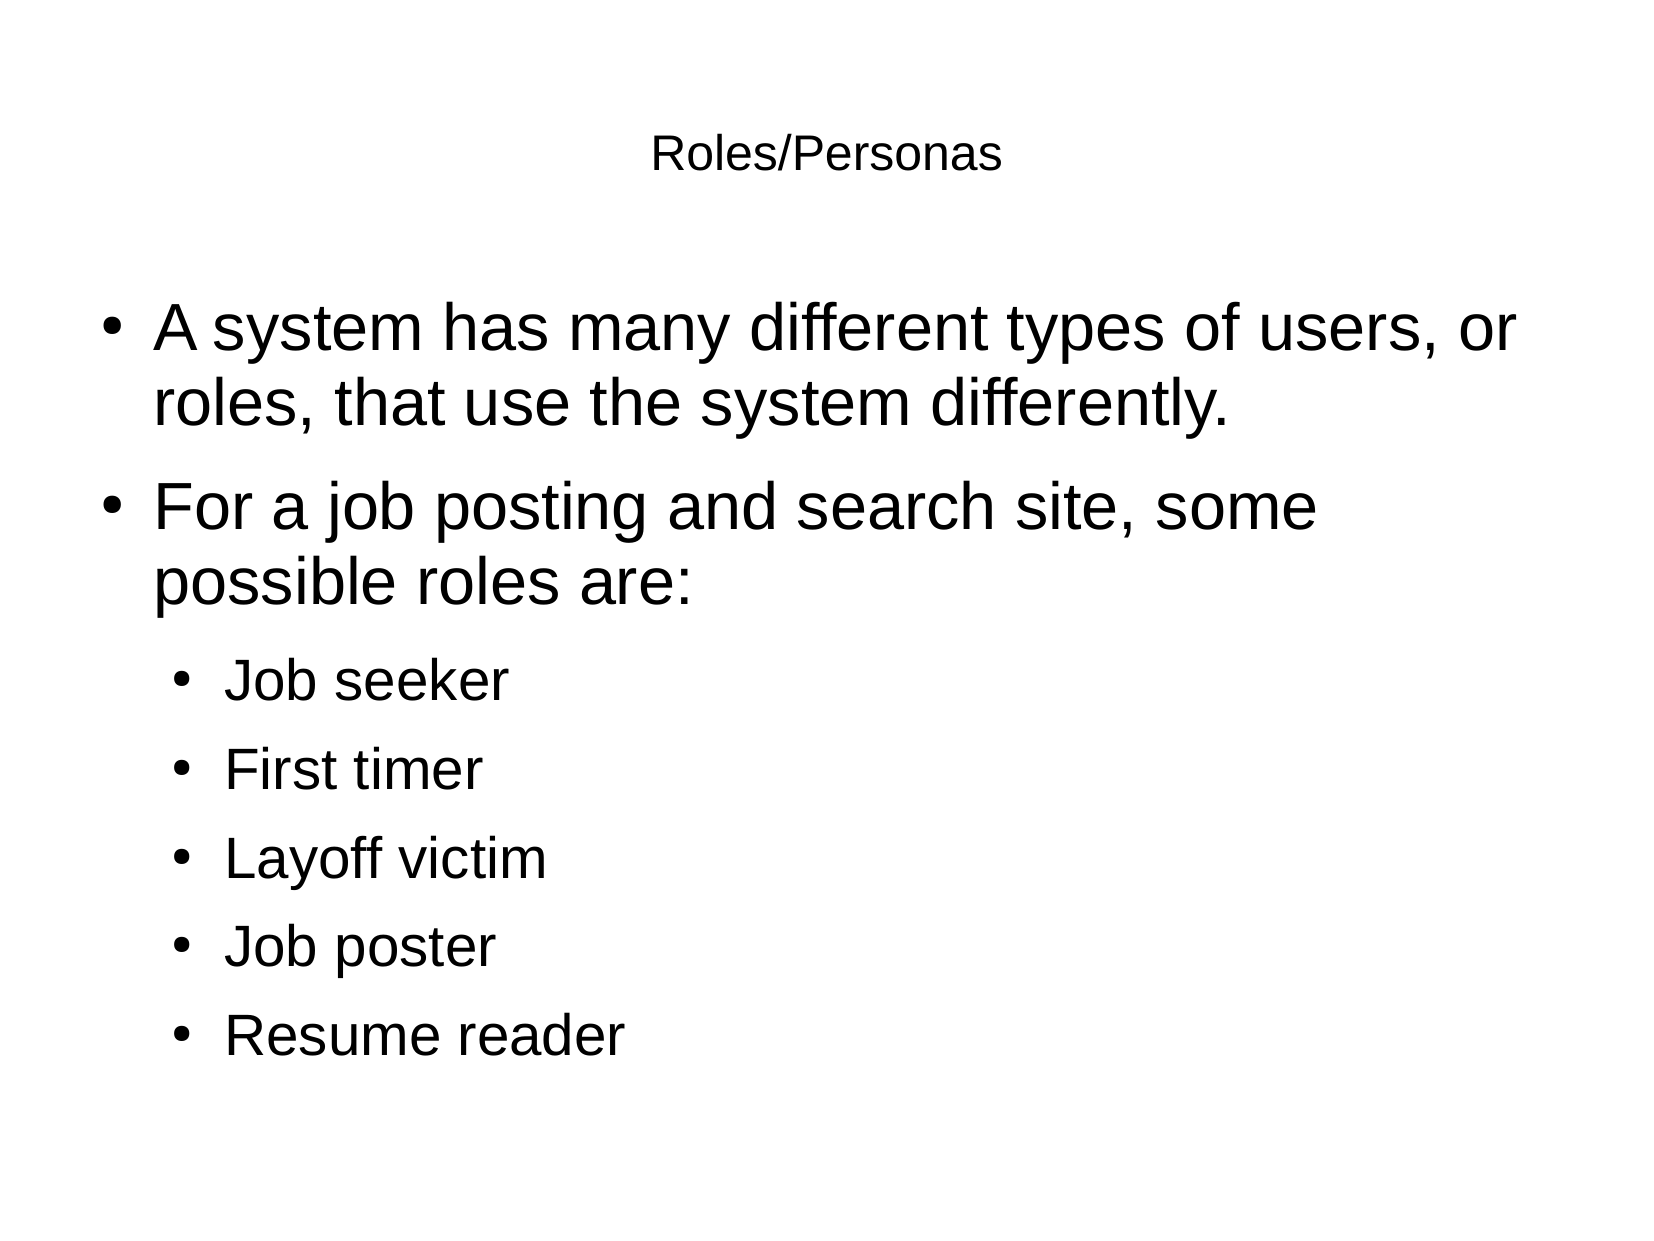

# Roles/Personas
A system has many different types of users, or roles, that use the system differently.
For a job posting and search site, some possible roles are:
Job seeker
First timer
Layoff victim
Job poster
Resume reader